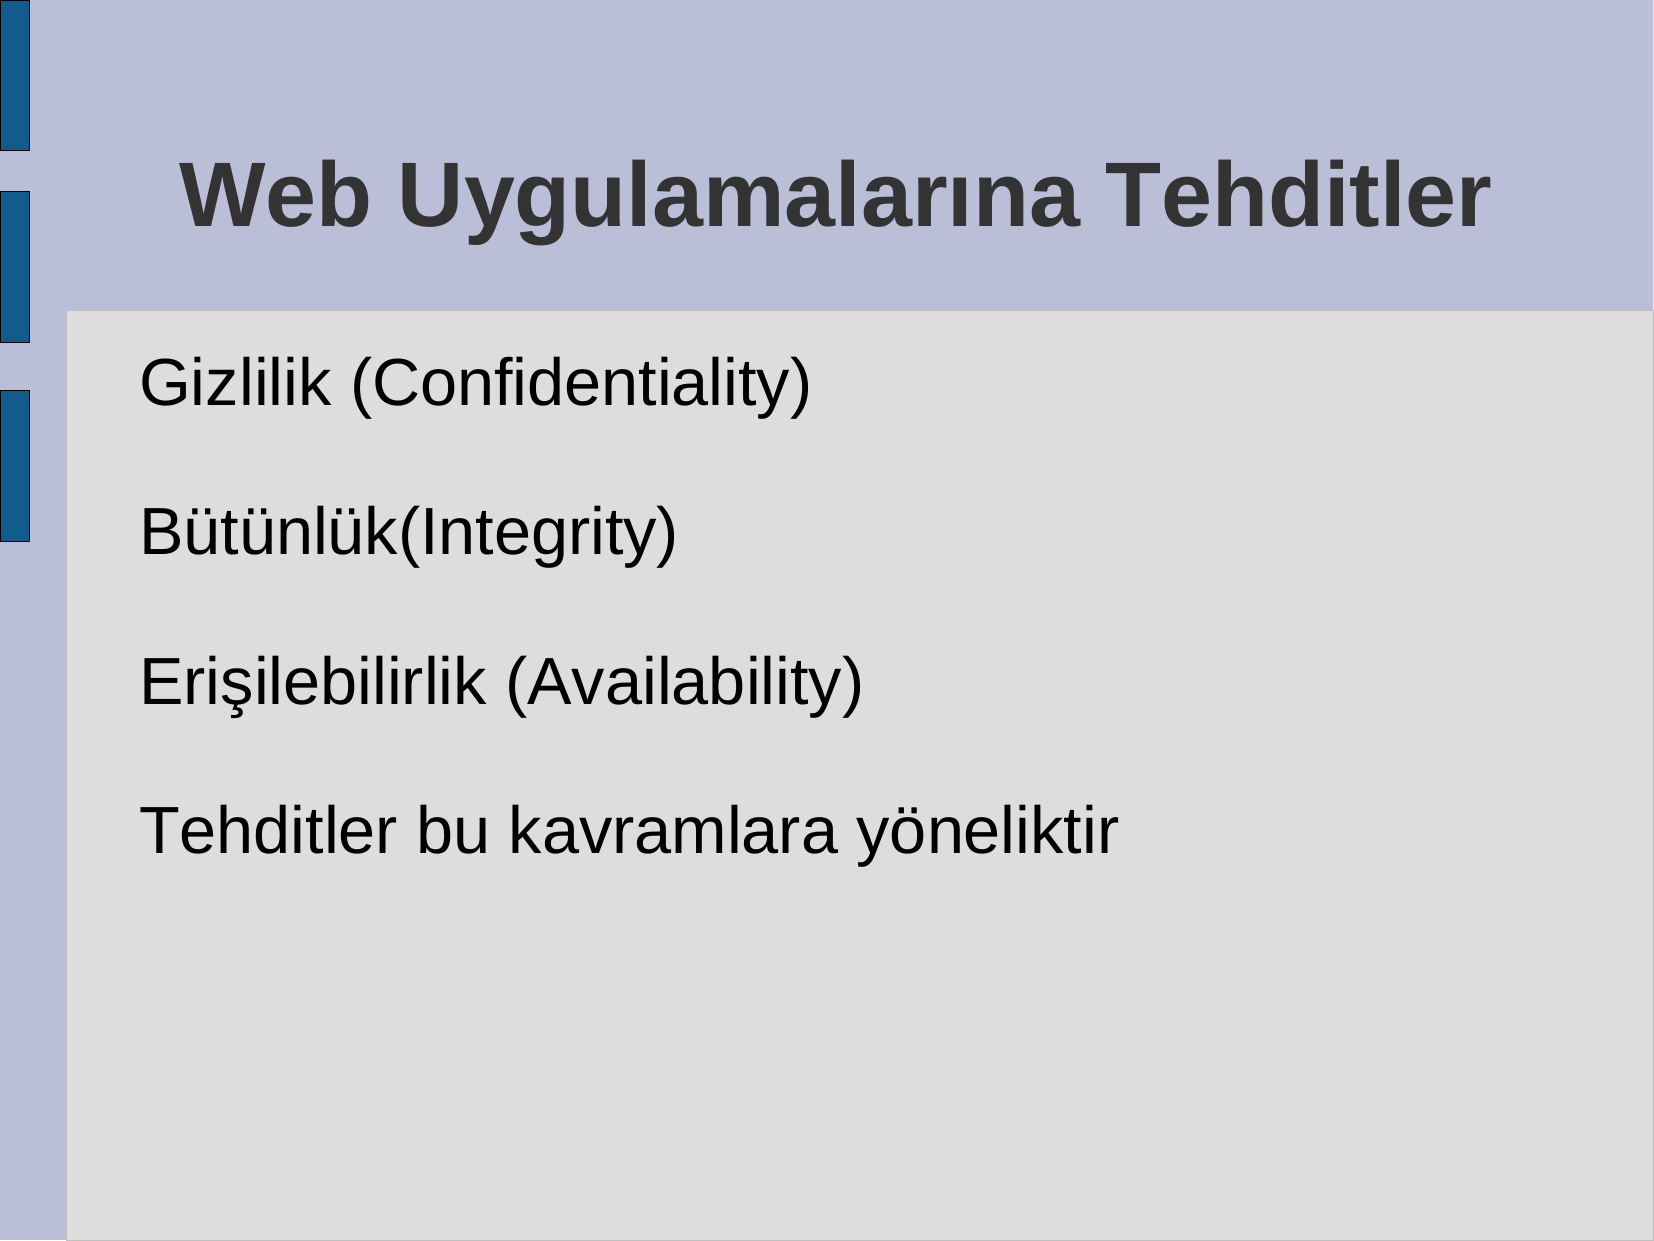

# Web Uygulamalarına Tehditler
Gizlilik (Confidentiality)
Bütünlük(Integrity)
Erişilebilirlik (Availability)
Tehditler bu kavramlara yöneliktir